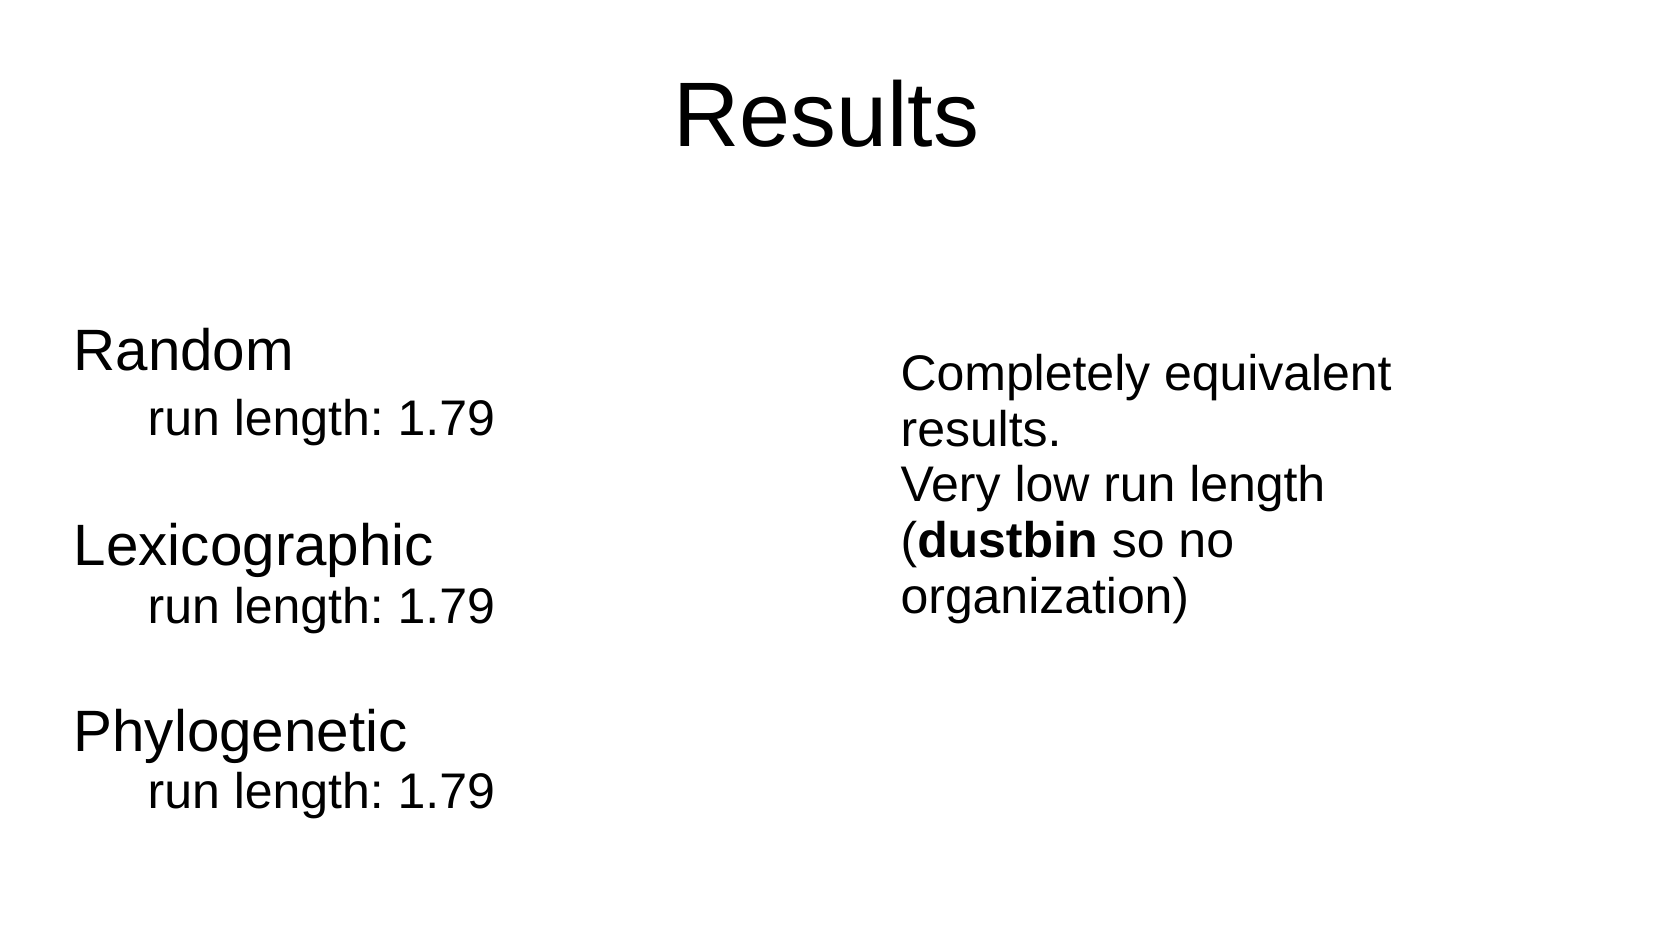

# Results
Random
	run length: 1.79
Lexicographic
	run length: 1.79
Phylogenetic
	run length: 1.79
Completely equivalent results.
Very low run length (dustbin so no organization)